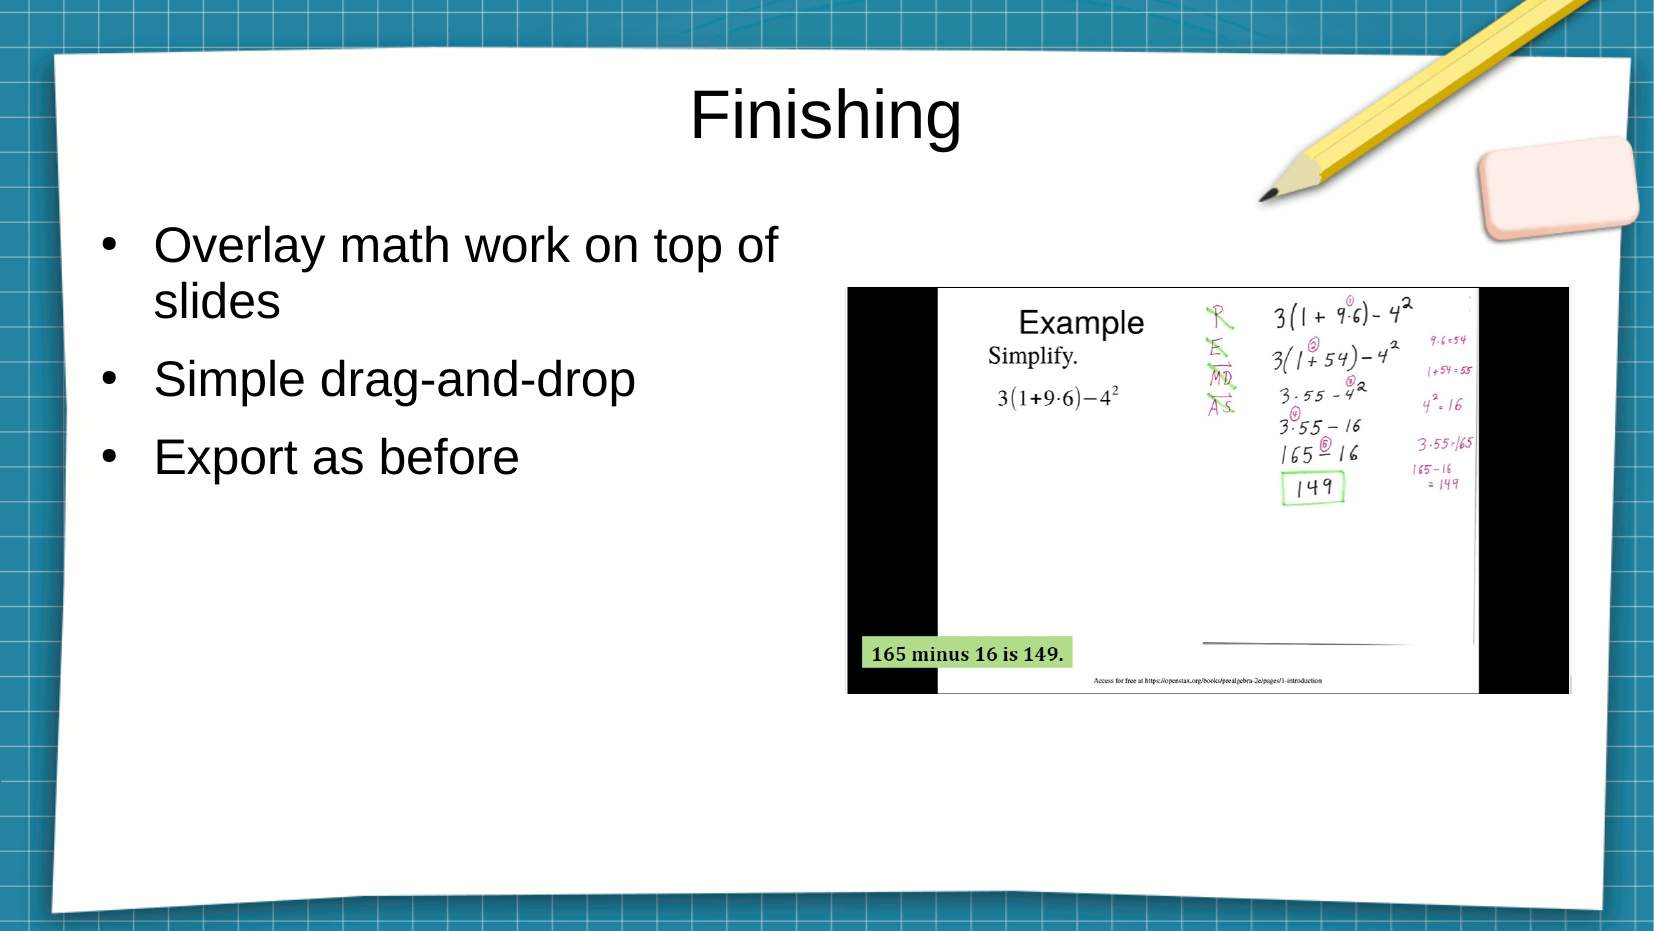

# Finishing
Overlay math work on top of slides
Simple drag-and-drop
Export as before